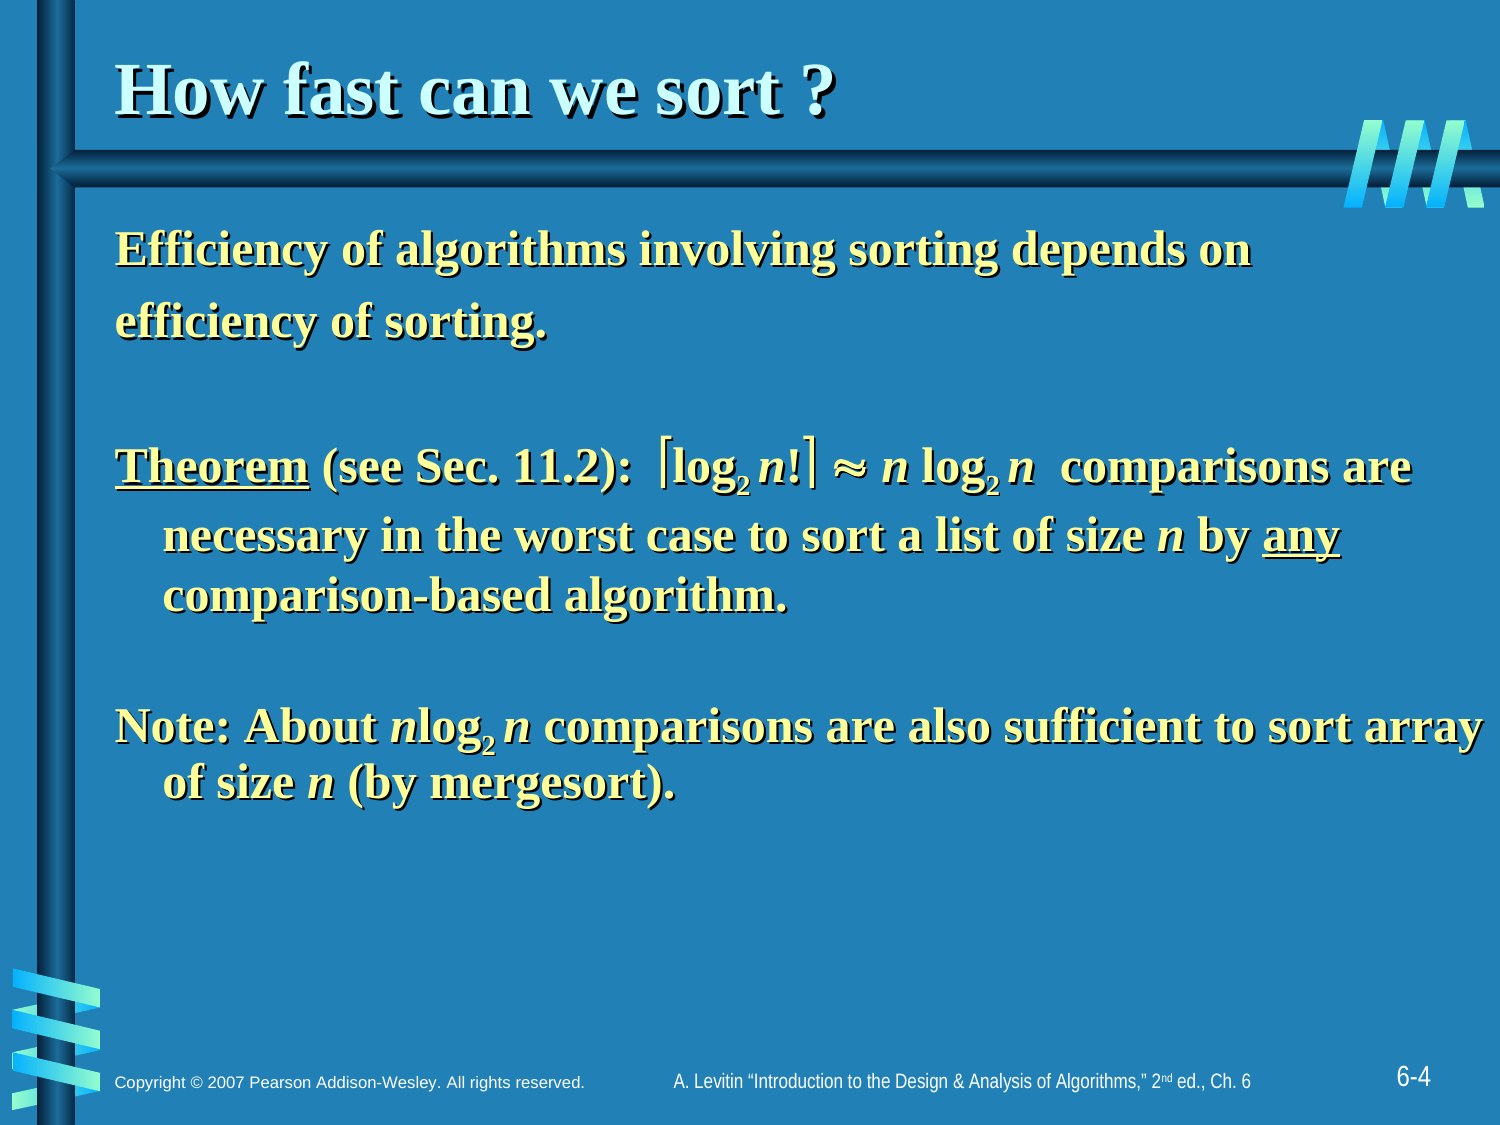

# How fast can we sort ?
Efficiency of algorithms involving sorting depends on
efficiency of sorting.
Theorem (see Sec. 11.2): log2 n!  n log2 n comparisons are necessary in the worst case to sort a list of size n by any comparison-based algorithm.
Note: About nlog2 n comparisons are also sufficient to sort array of size n (by mergesort).